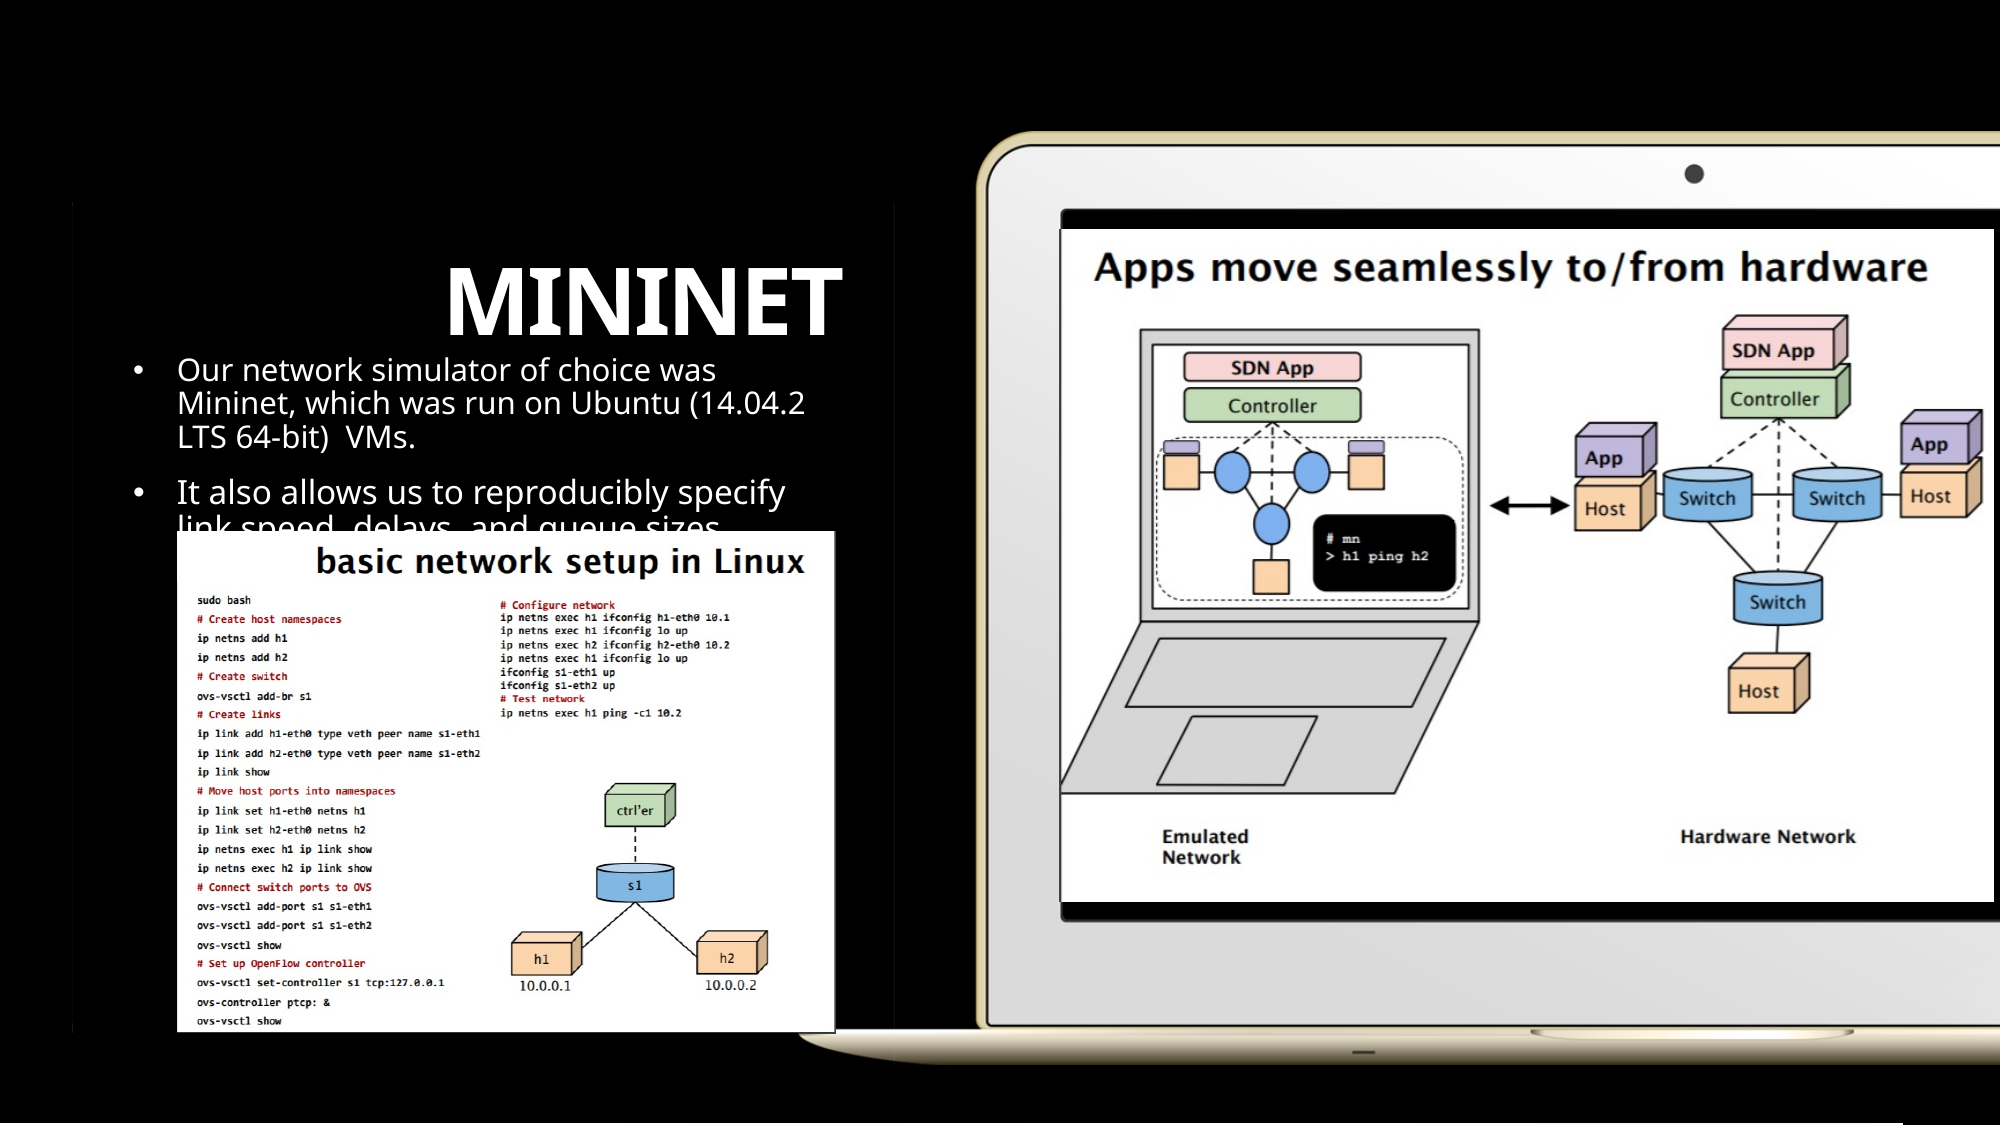

# MInInet
Our network simulator of choice was Mininet, which was run on Ubuntu (14.04.2 LTS 64-bit) VMs.
It also allows us to reproducibly specify link speed, delays, and queue sizes
page